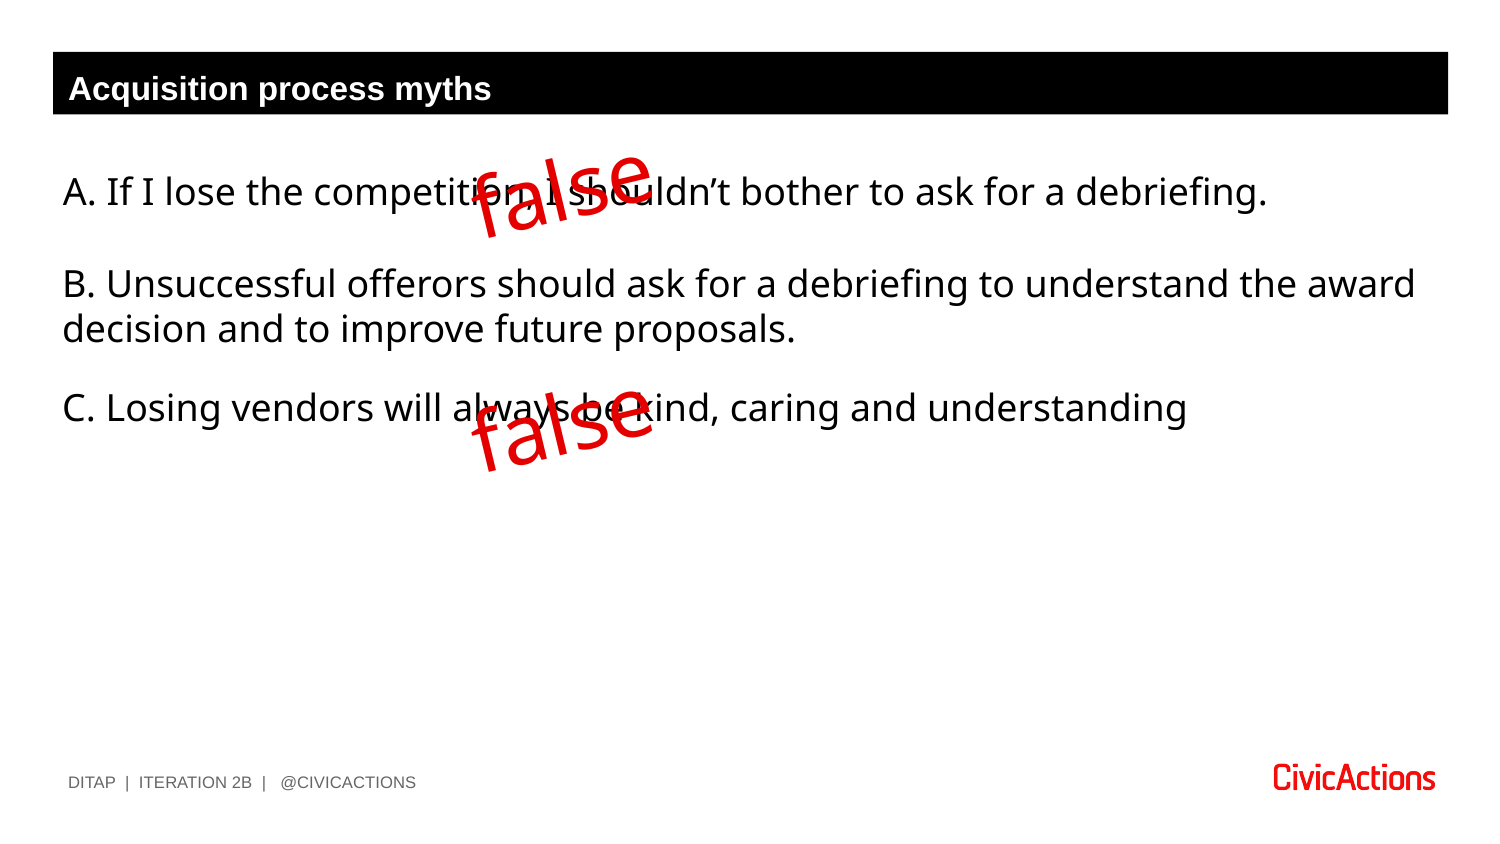

Acquisition process myths
false
# A. If I lose the competition, I shouldn’t bother to ask for a debriefing.
B. Unsuccessful offerors should ask for a debriefing to understand the award decision and to improve future proposals.
false
C. Losing vendors will always be kind, caring and understanding